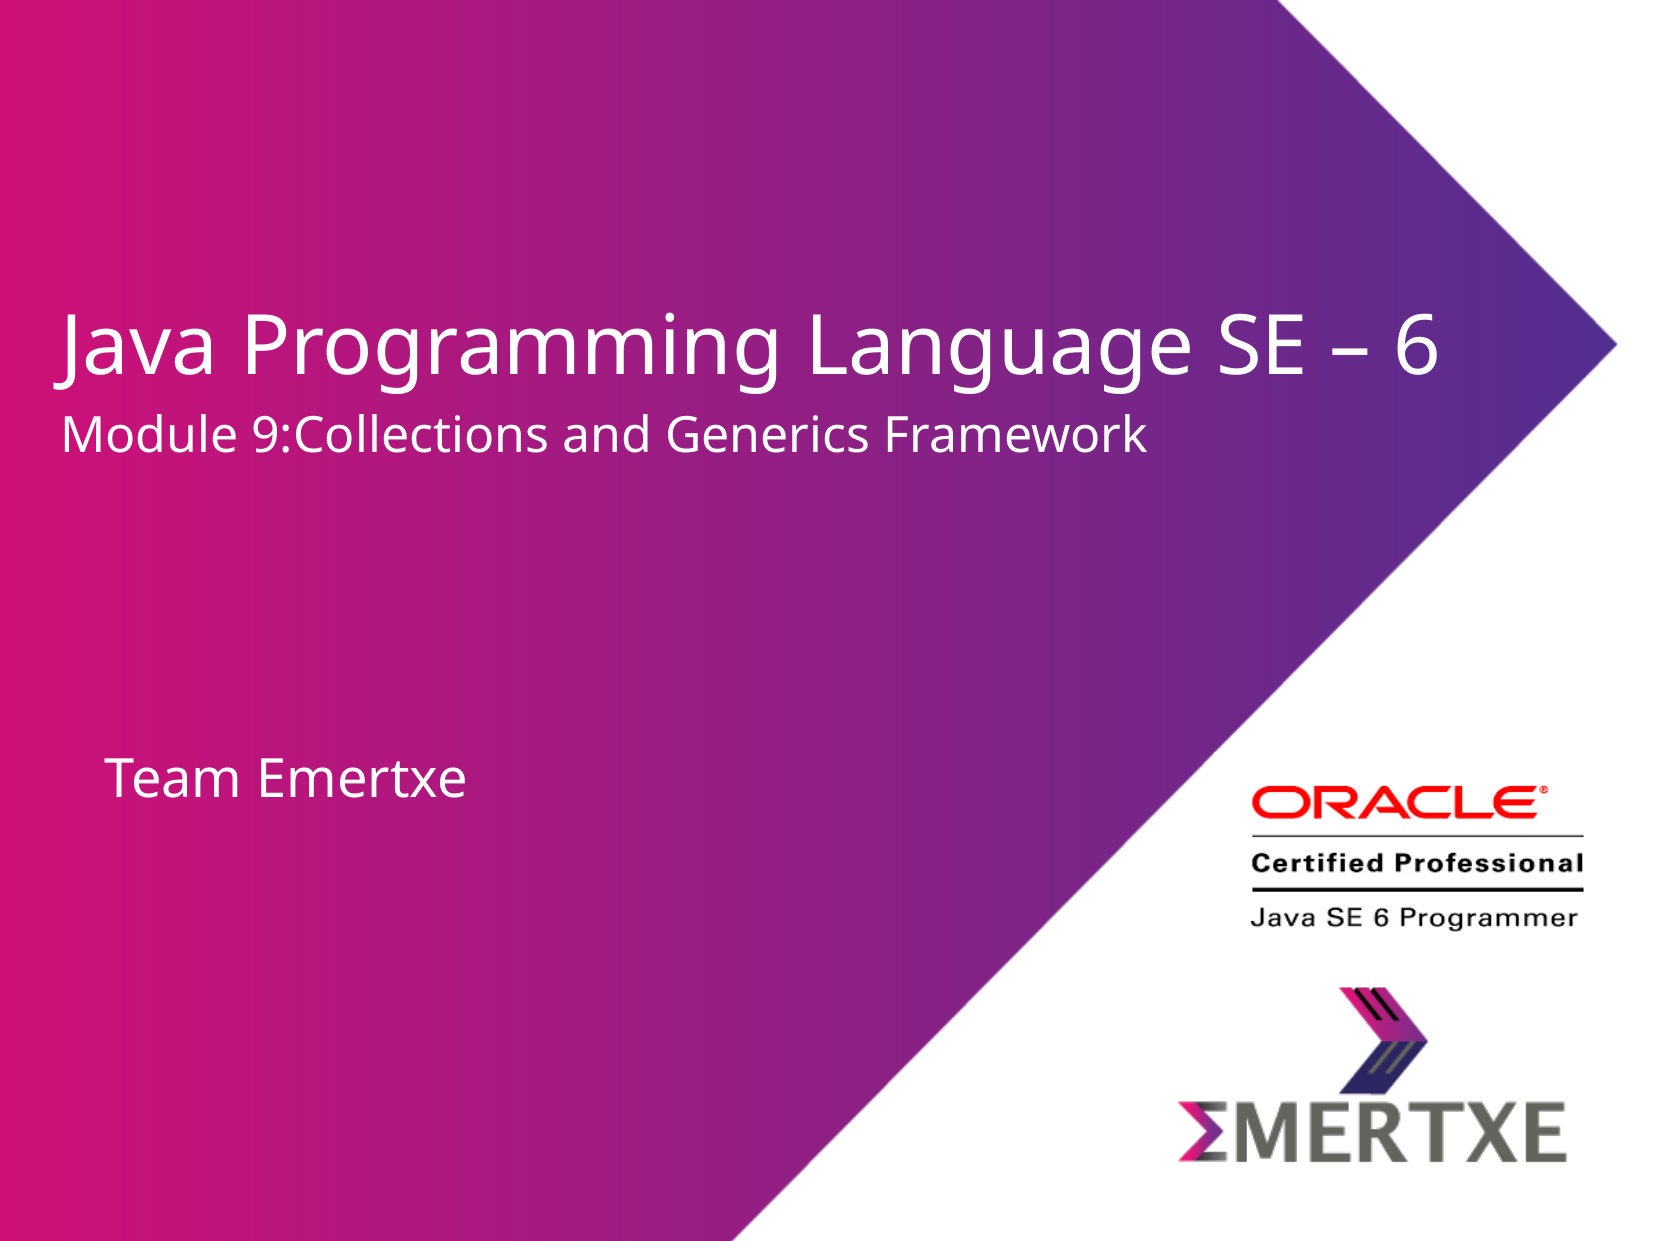

# Java Programming Language SE – 6 Module 9:Collections and Generics Framework